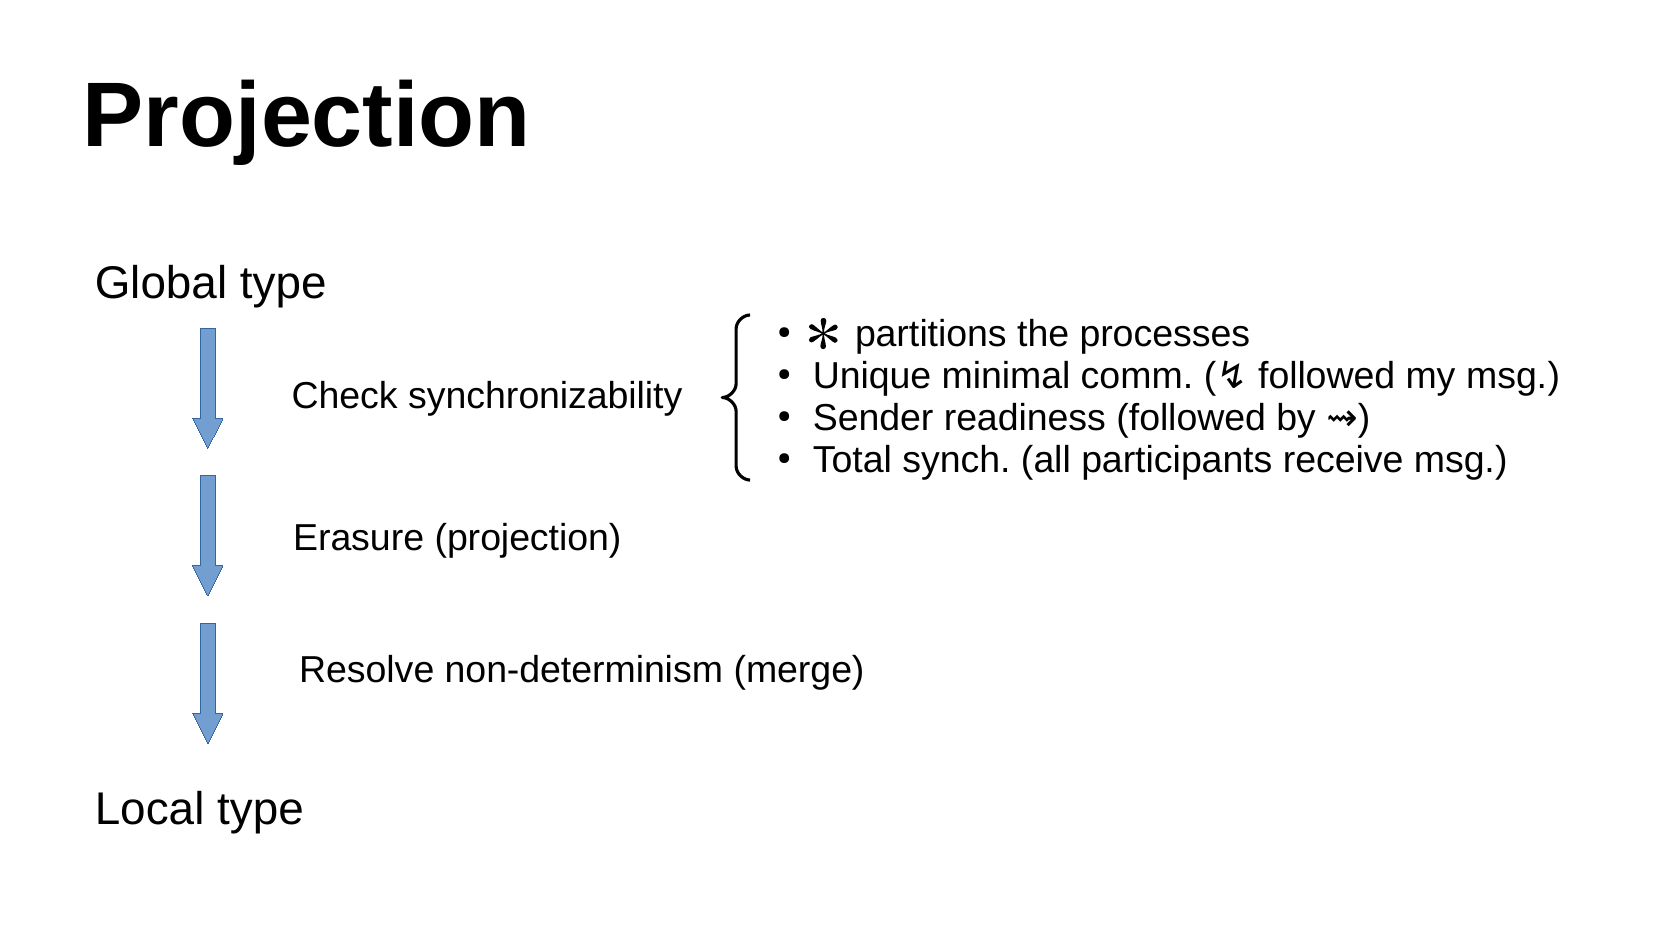

# Projection
Global type
 partitions the processes
Unique minimal comm. (↯ followed my msg.)
Sender readiness (followed by ⇝)
Total synch. (all participants receive msg.)
Check synchronizability
Erasure (projection)
Resolve non-determinism (merge)
Local type